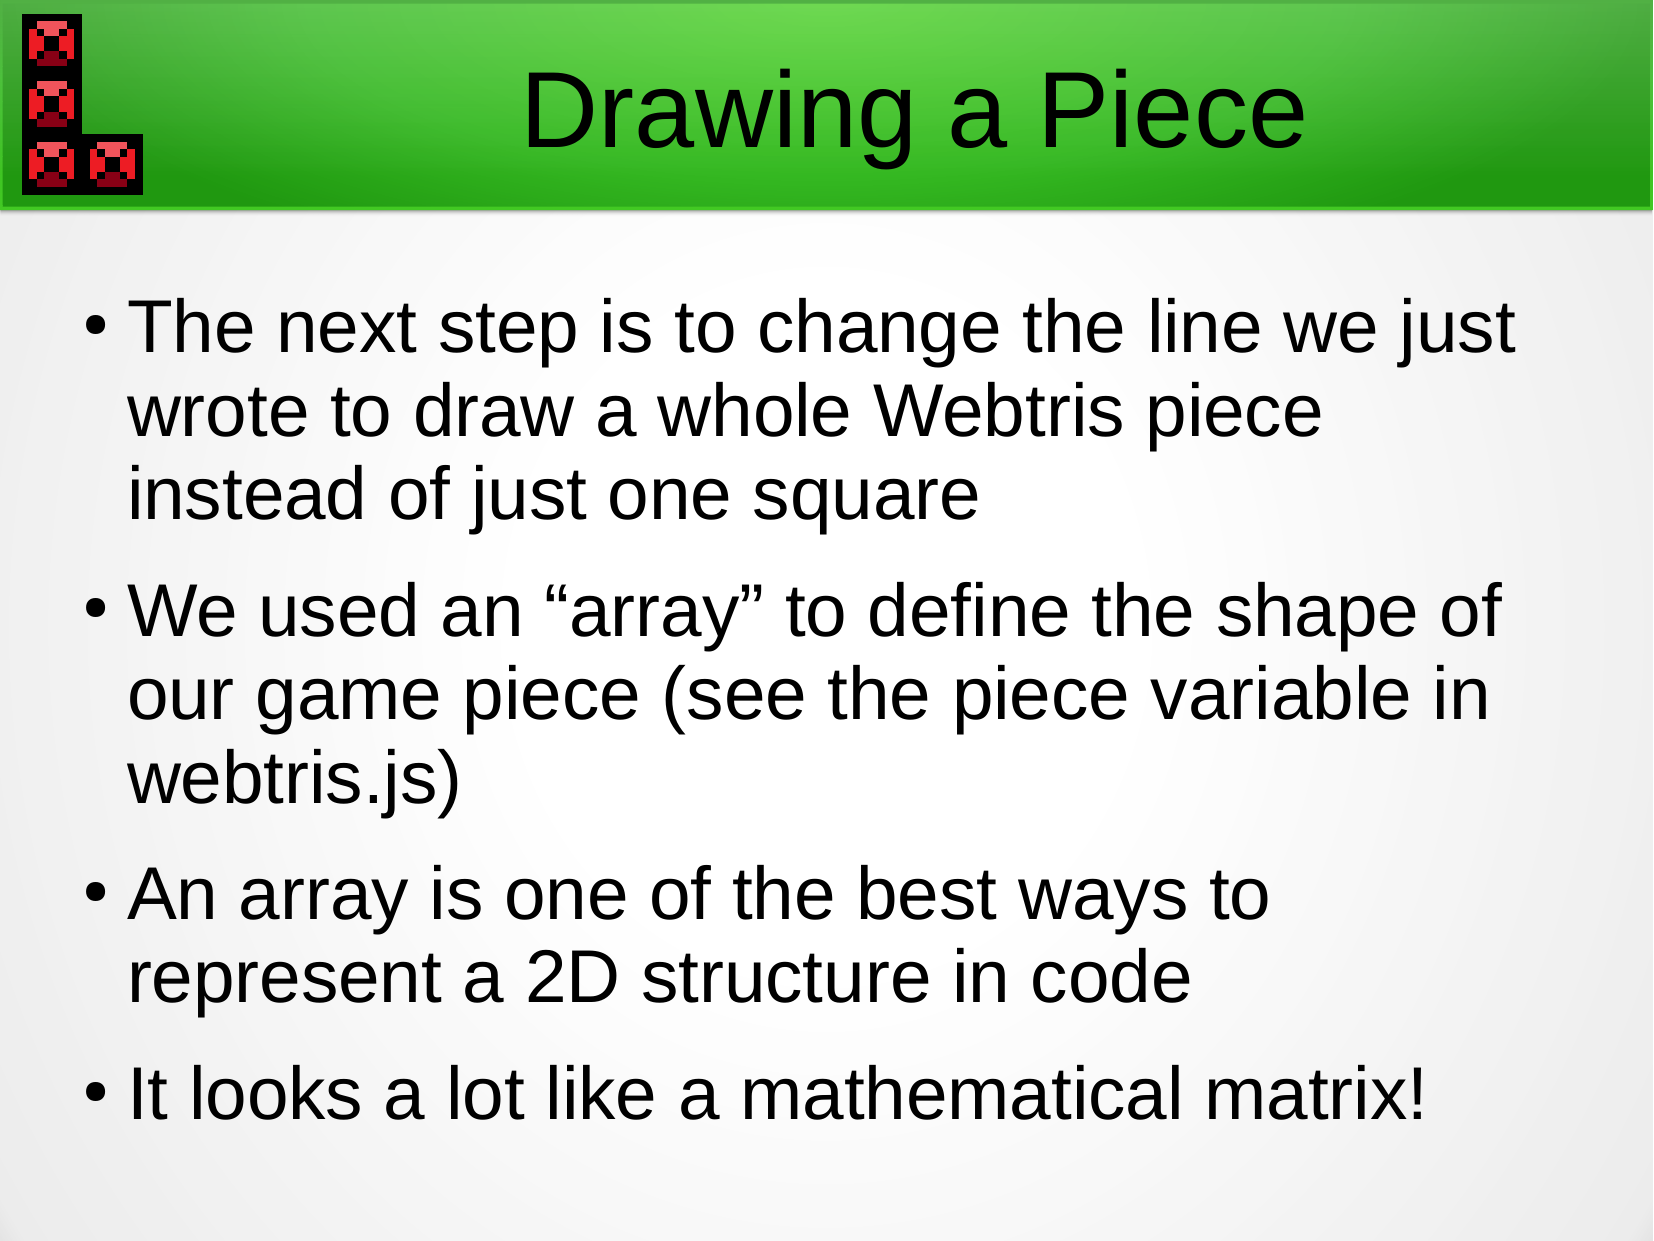

# Drawing a Piece
The next step is to change the line we just wrote to draw a whole Webtris piece instead of just one square
We used an “array” to define the shape of our game piece (see the piece variable in webtris.js)
An array is one of the best ways to represent a 2D structure in code
It looks a lot like a mathematical matrix!